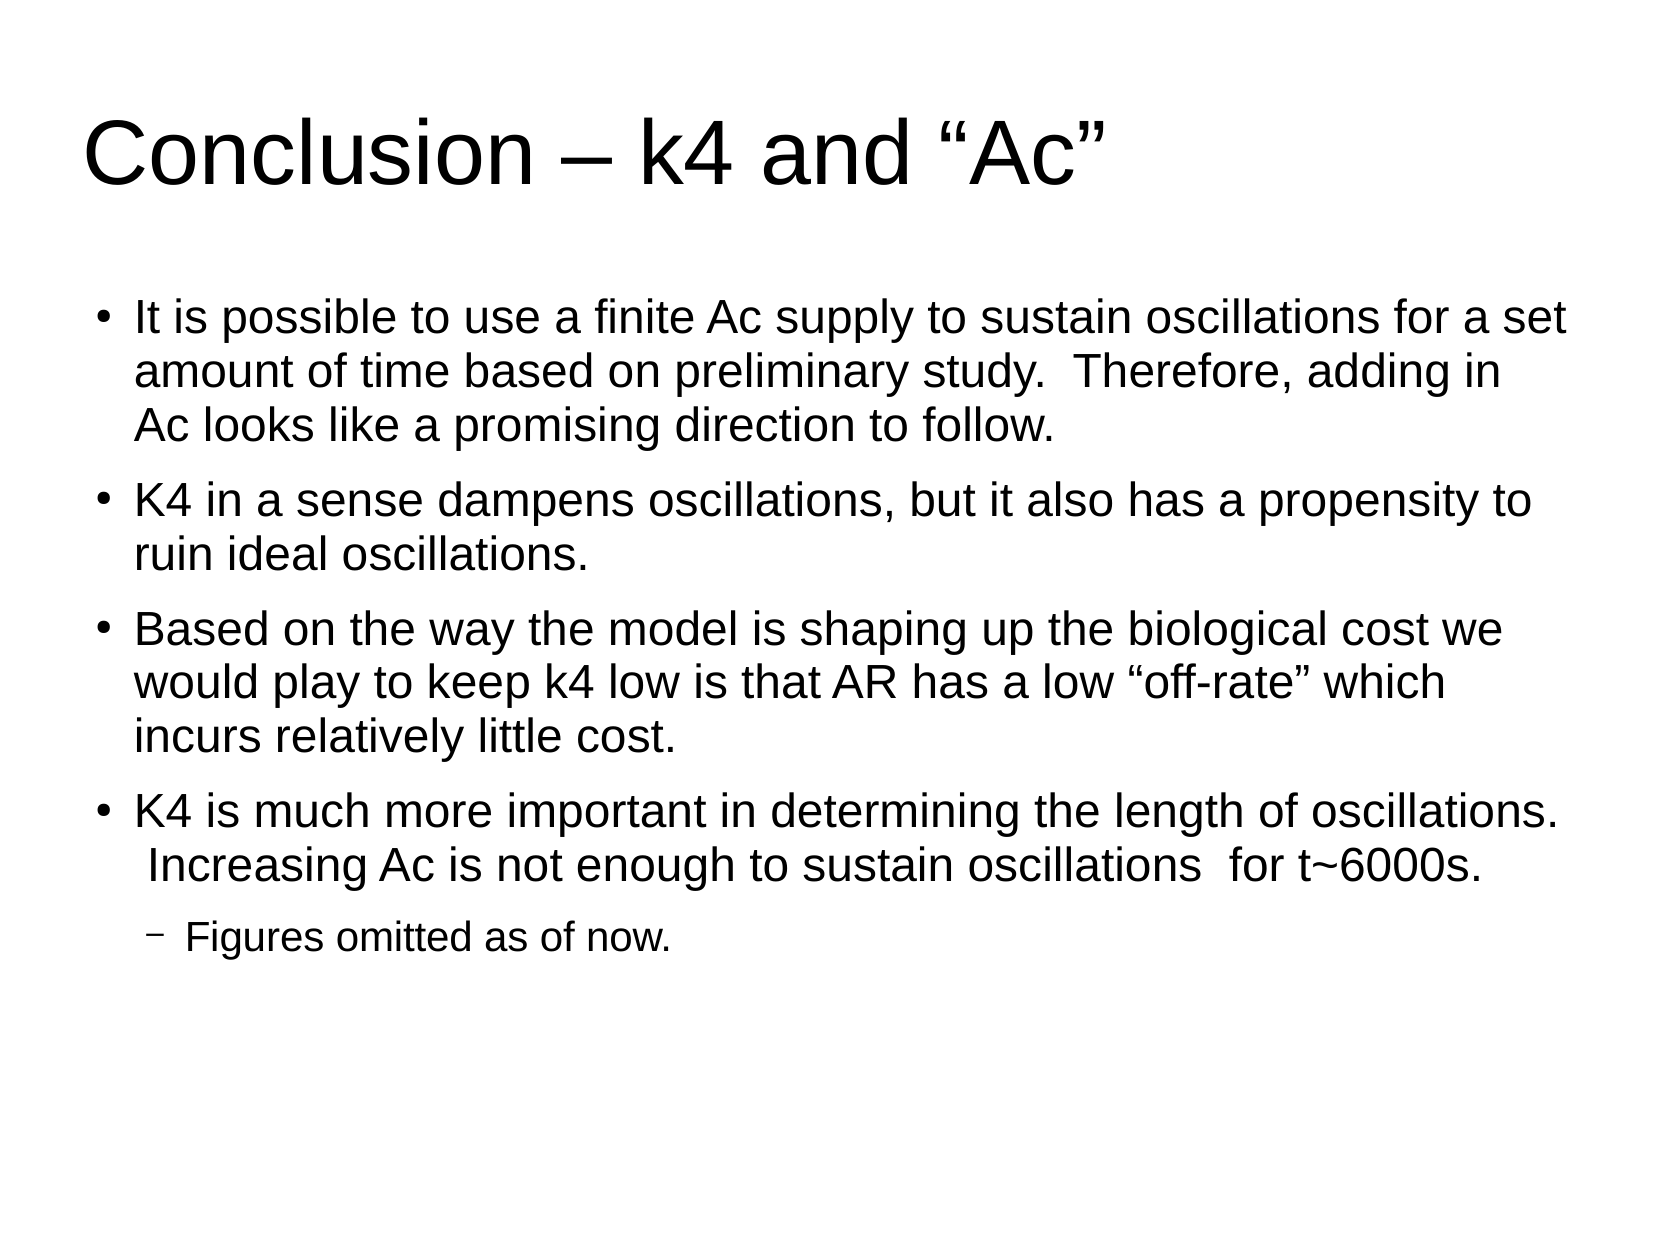

# Conclusion – k4 and “Ac”
It is possible to use a finite Ac supply to sustain oscillations for a set amount of time based on preliminary study. Therefore, adding in Ac looks like a promising direction to follow.
K4 in a sense dampens oscillations, but it also has a propensity to ruin ideal oscillations.
Based on the way the model is shaping up the biological cost we would play to keep k4 low is that AR has a low “off-rate” which incurs relatively little cost.
K4 is much more important in determining the length of oscillations. Increasing Ac is not enough to sustain oscillations for t~6000s.
Figures omitted as of now.